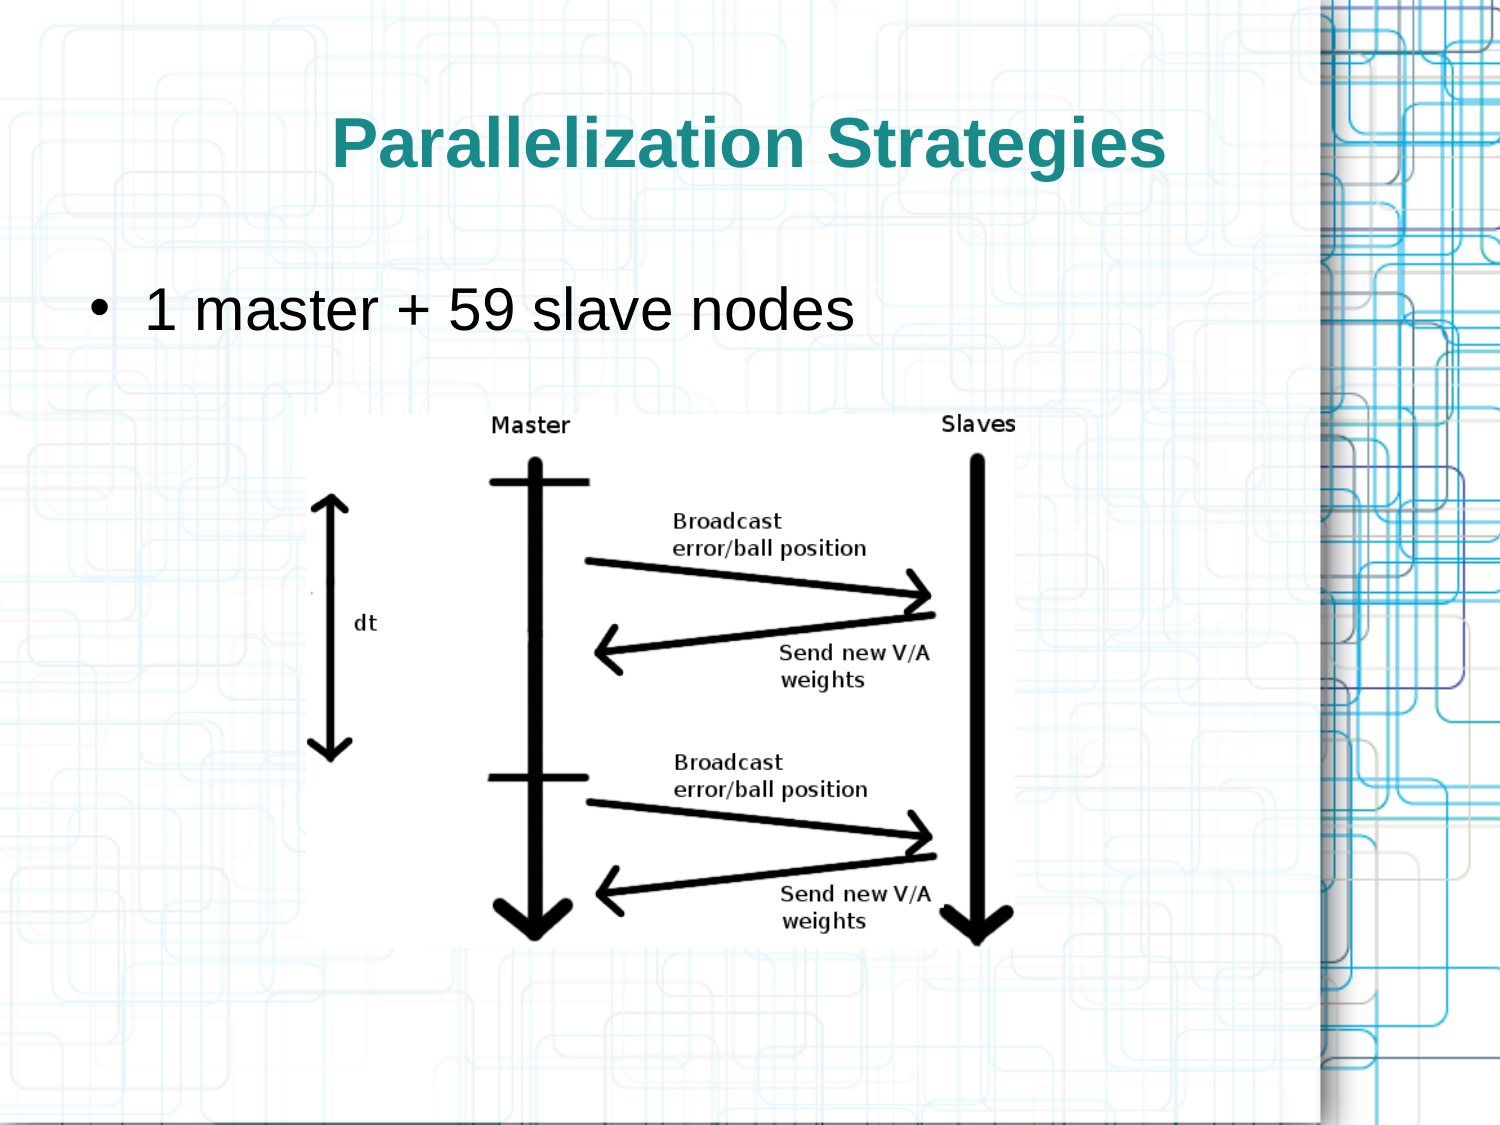

# Parallelization Strategies
1 master + 59 slave nodes